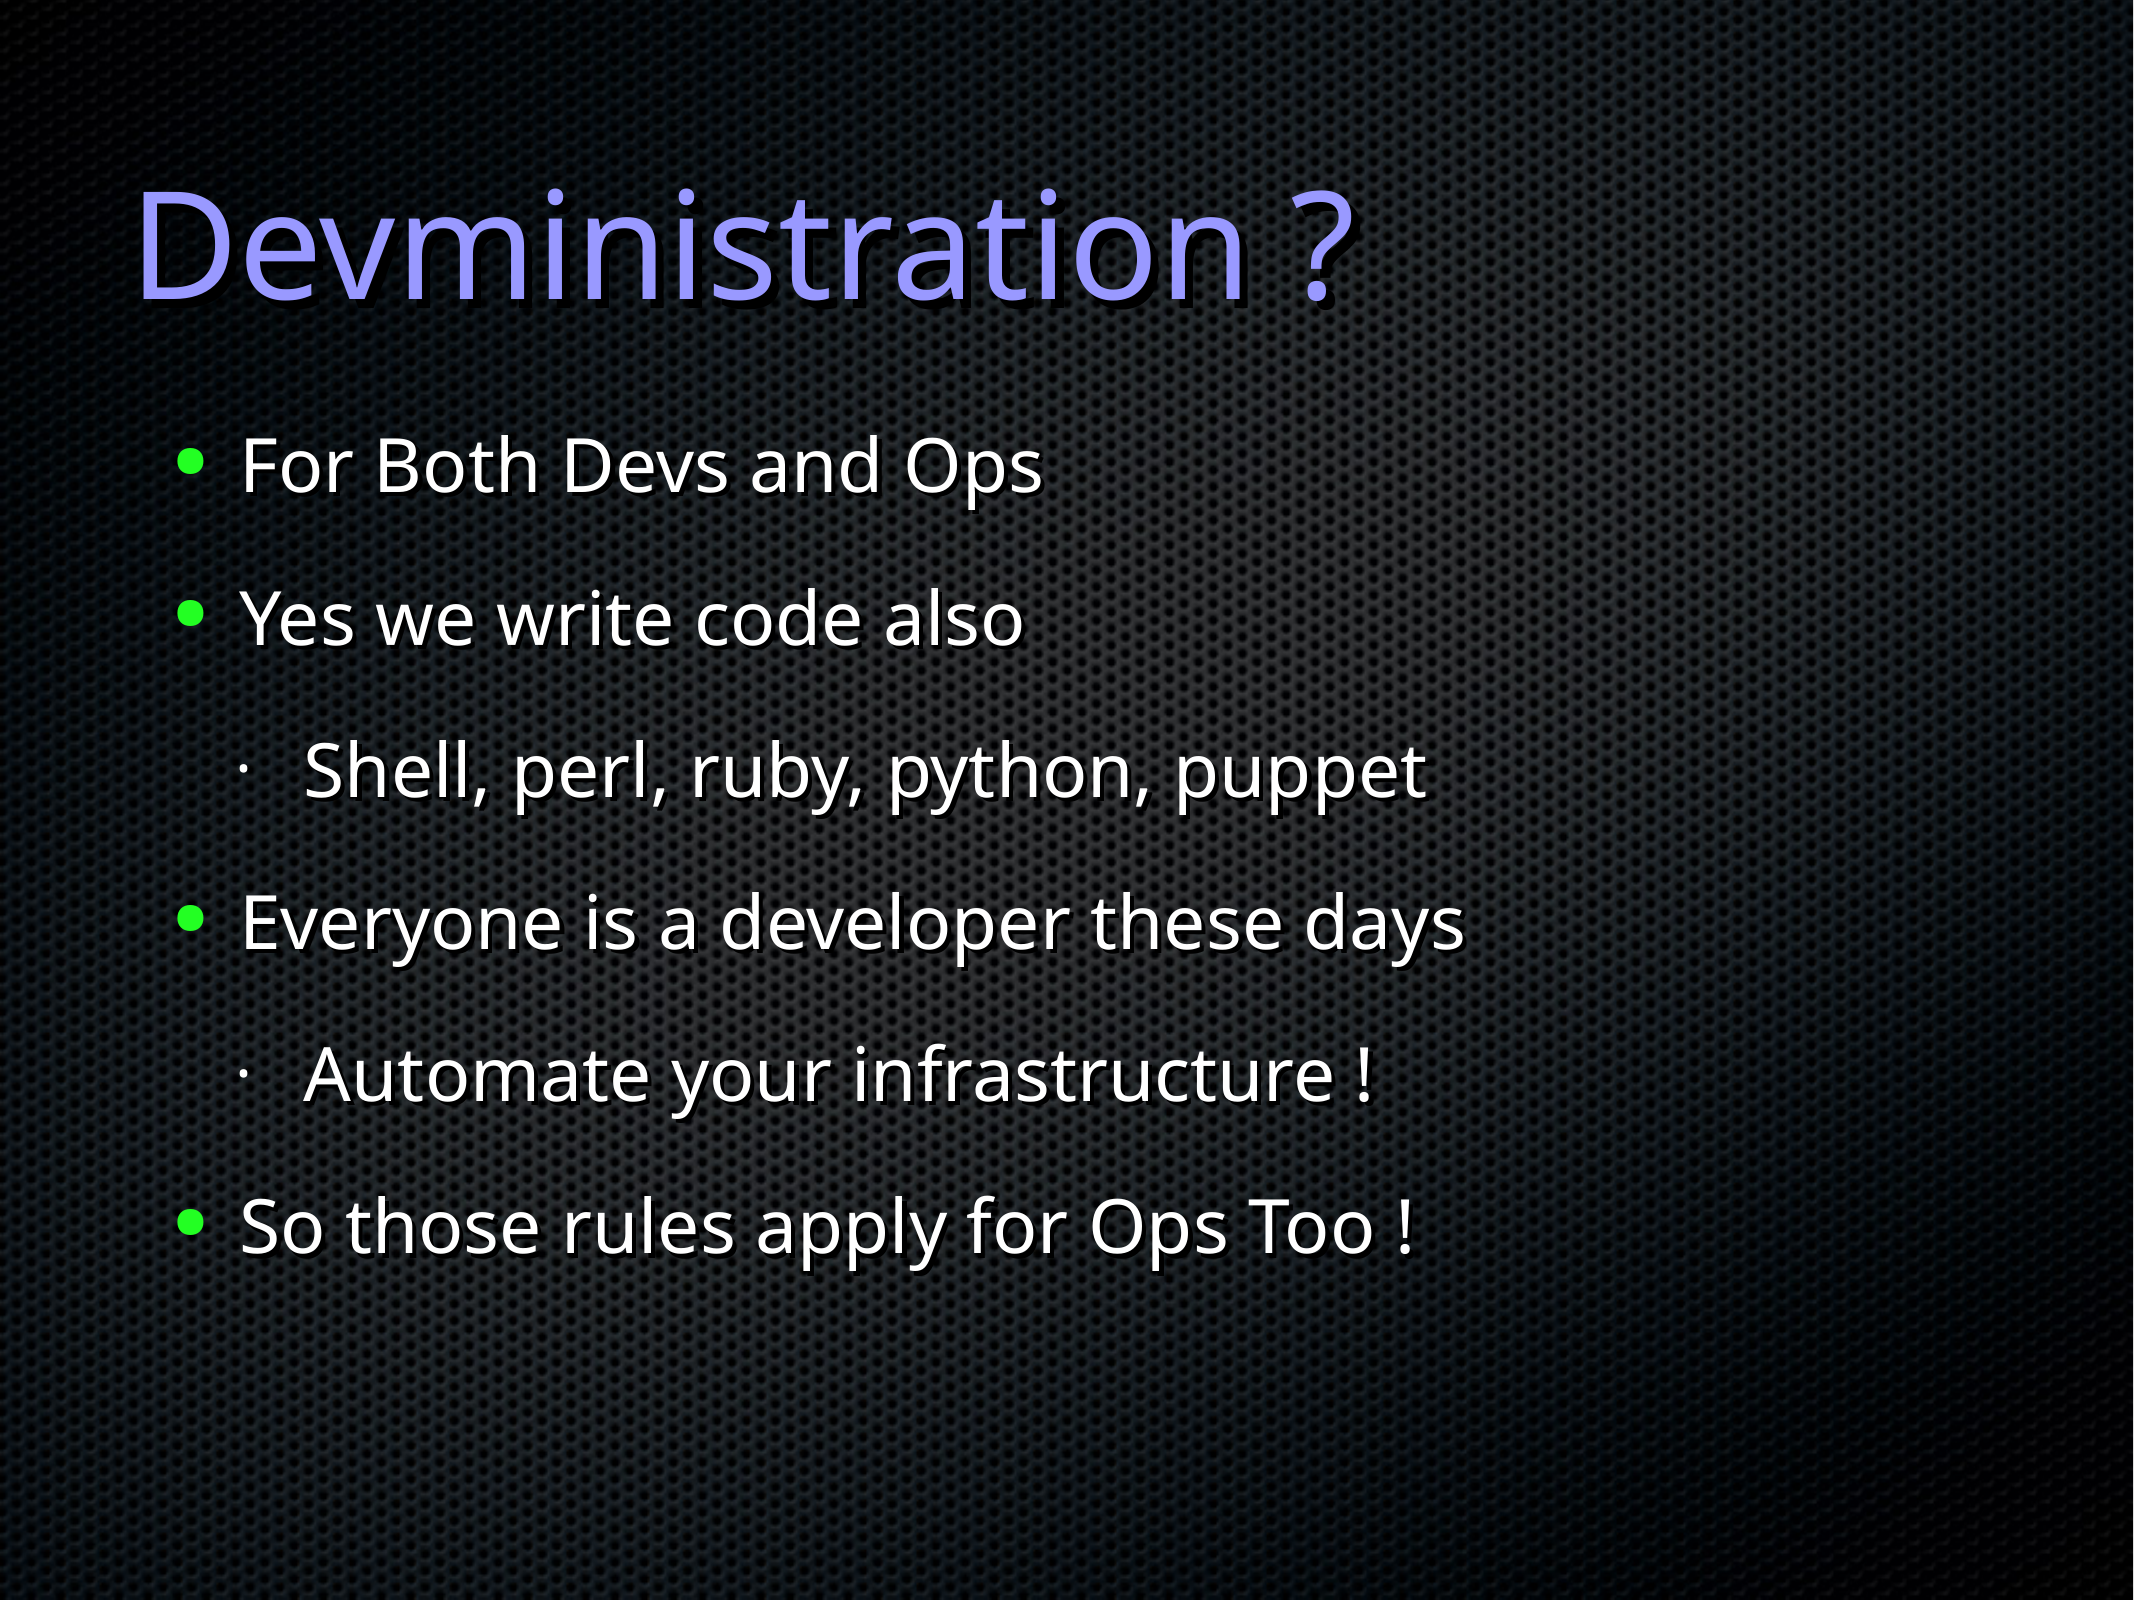

# Devministration ?
For Both Devs and Ops
Yes we write code also
Shell, perl, ruby, python, puppet
Everyone is a developer these days
Automate your infrastructure !
So those rules apply for Ops Too !